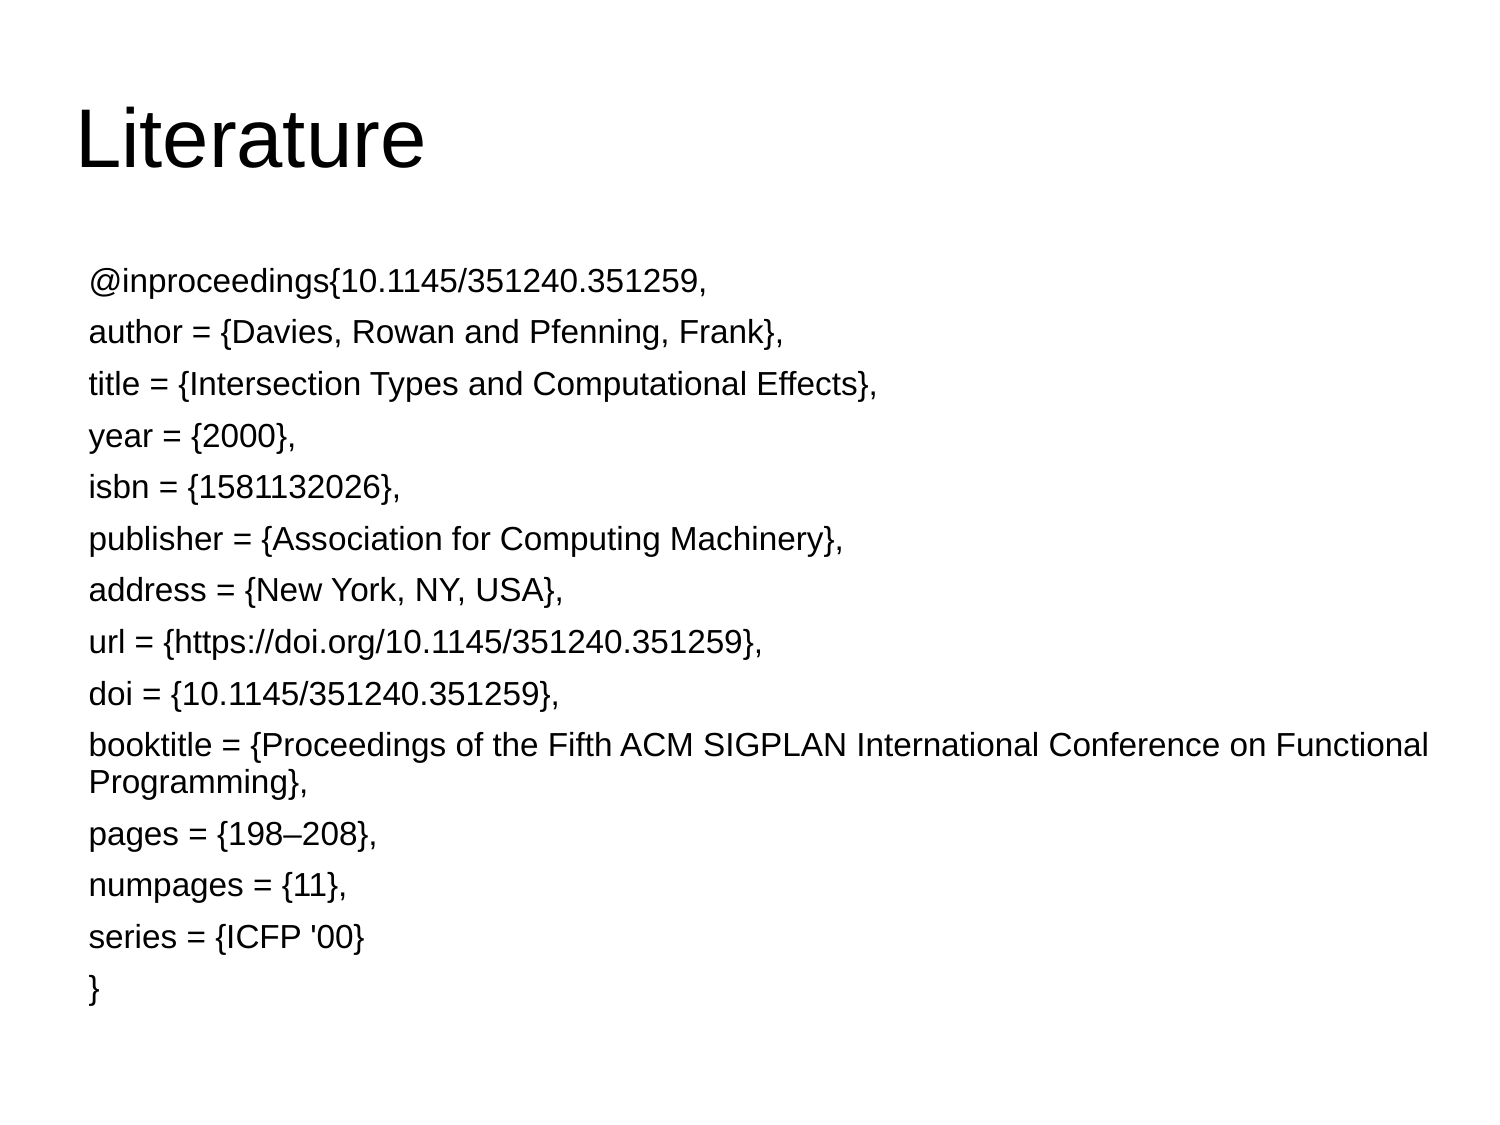

# Literature
@inproceedings{10.1145/351240.351259,
author = {Davies, Rowan and Pfenning, Frank},
title = {Intersection Types and Computational Effects},
year = {2000},
isbn = {1581132026},
publisher = {Association for Computing Machinery},
address = {New York, NY, USA},
url = {https://doi.org/10.1145/351240.351259},
doi = {10.1145/351240.351259},
booktitle = {Proceedings of the Fifth ACM SIGPLAN International Conference on Functional Programming},
pages = {198–208},
numpages = {11},
series = {ICFP '00}
}